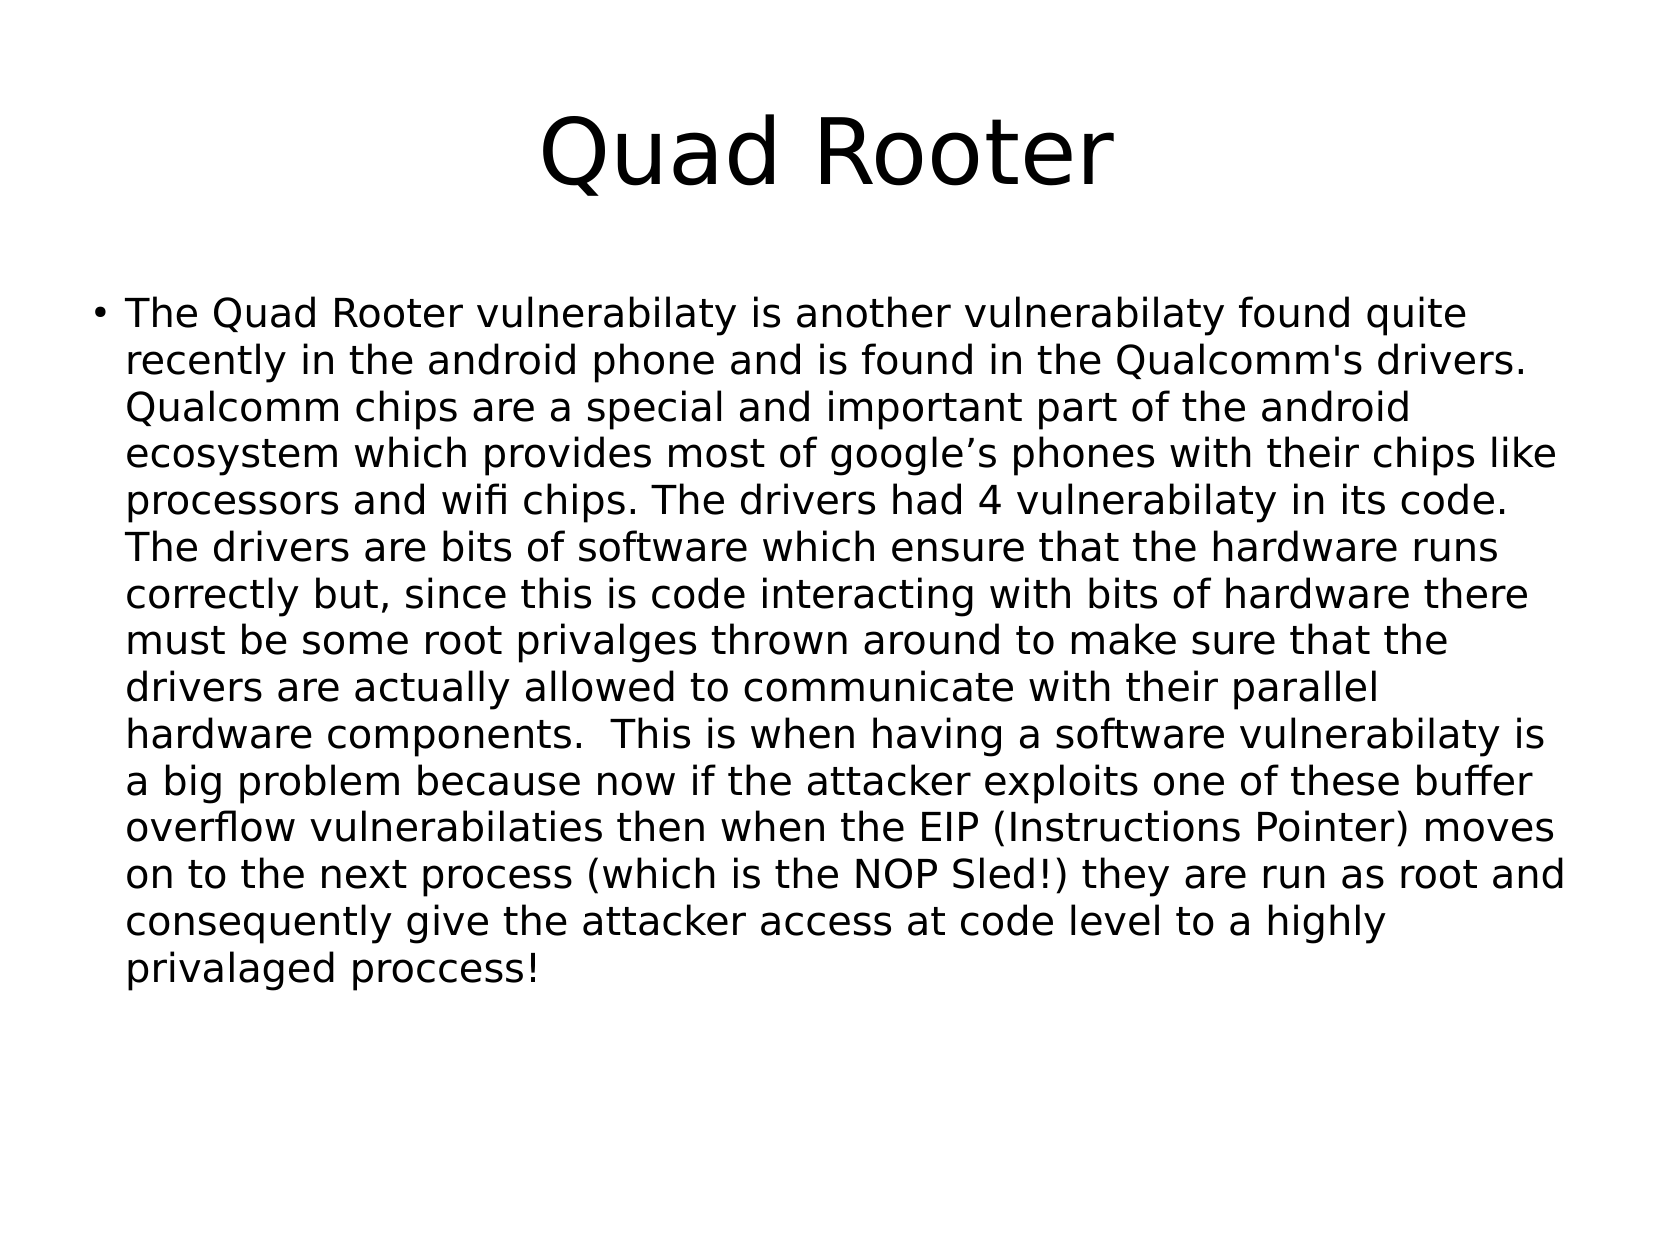

# Quad Rooter
The Quad Rooter vulnerabilaty is another vulnerabilaty found quite recently in the android phone and is found in the Qualcomm's drivers. Qualcomm chips are a special and important part of the android ecosystem which provides most of google’s phones with their chips like processors and wifi chips. The drivers had 4 vulnerabilaty in its code. The drivers are bits of software which ensure that the hardware runs correctly but, since this is code interacting with bits of hardware there must be some root privalges thrown around to make sure that the drivers are actually allowed to communicate with their parallel hardware components. This is when having a software vulnerabilaty is a big problem because now if the attacker exploits one of these buffer overflow vulnerabilaties then when the EIP (Instructions Pointer) moves on to the next process (which is the NOP Sled!) they are run as root and consequently give the attacker access at code level to a highly privalaged proccess!